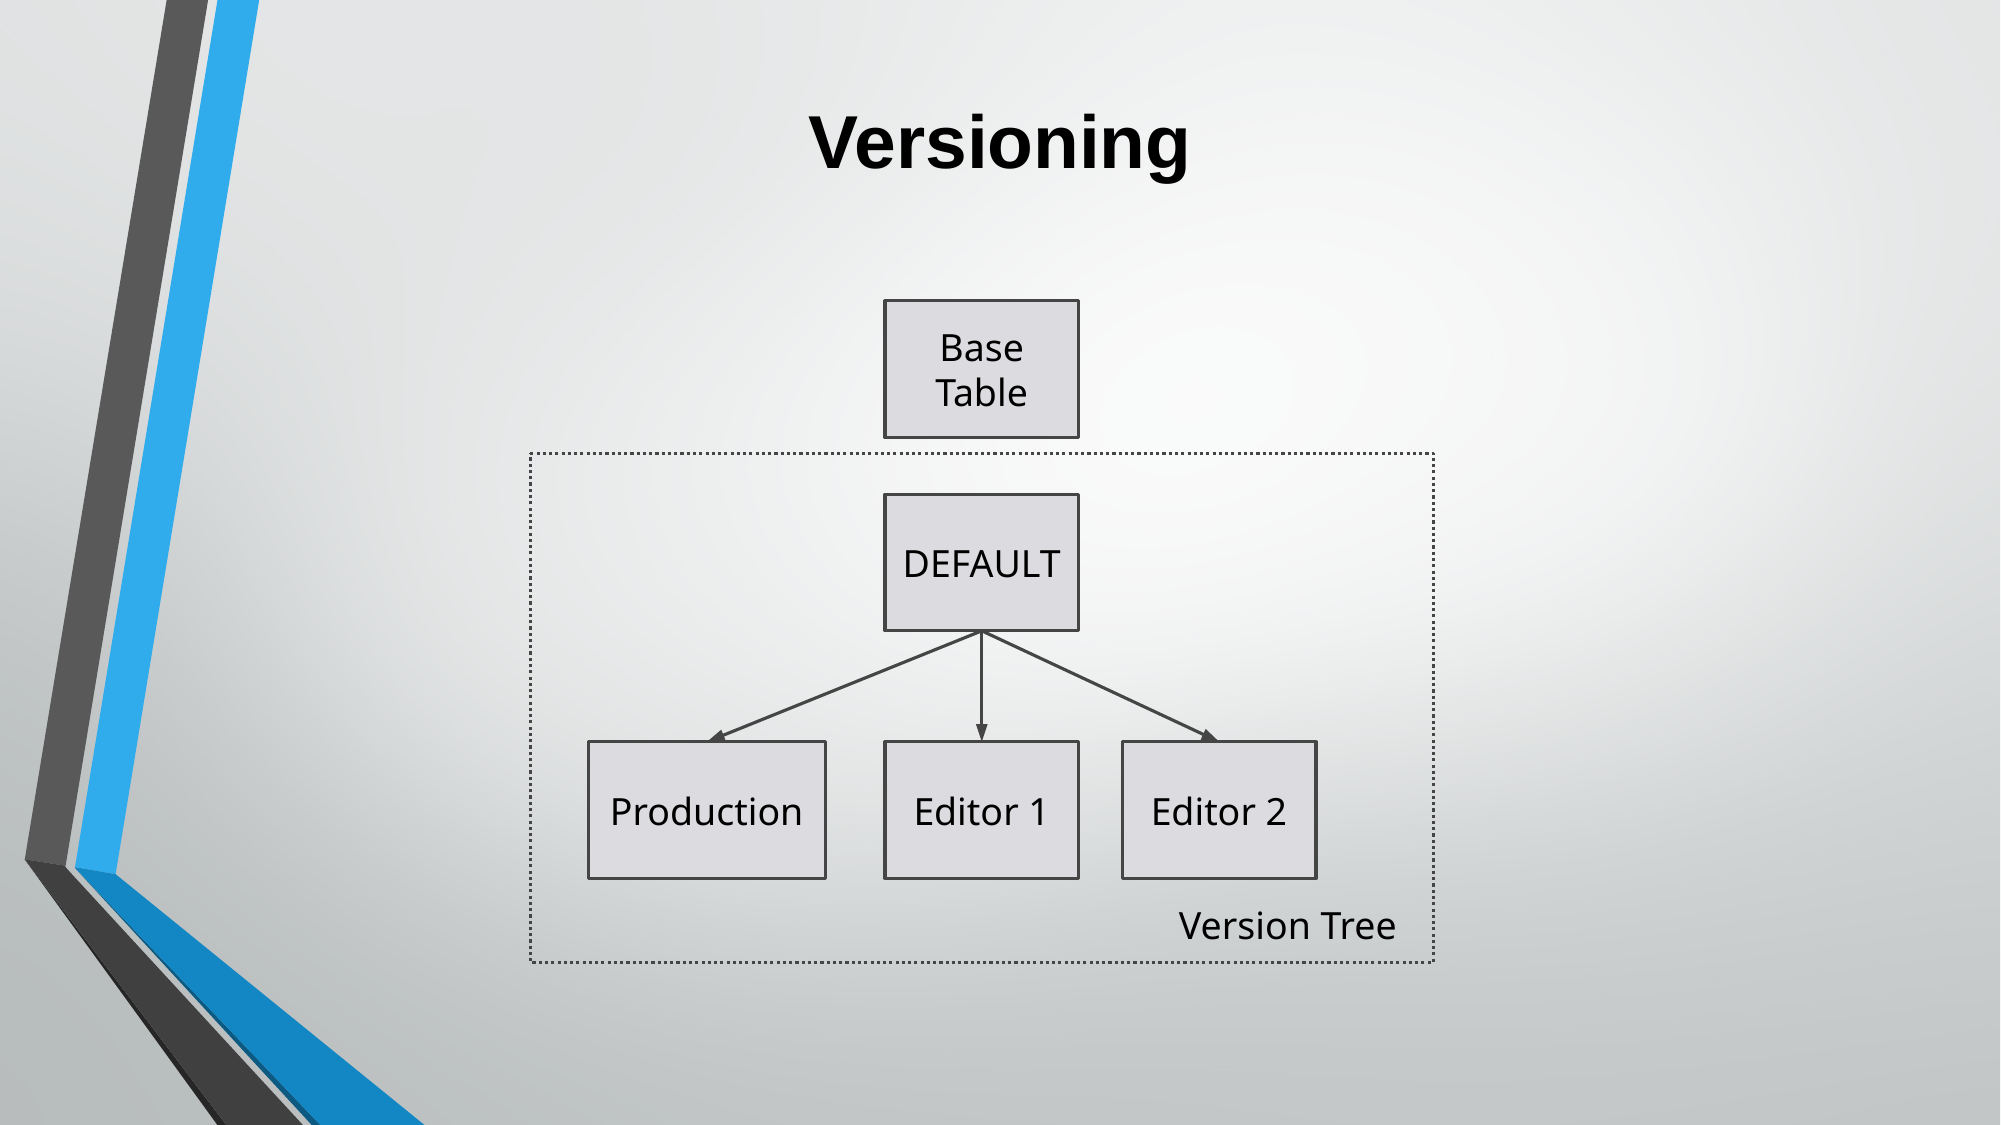

# Versioning
Base Table
DEFAULT
Production
Editor 1
Editor 2
Version Tree